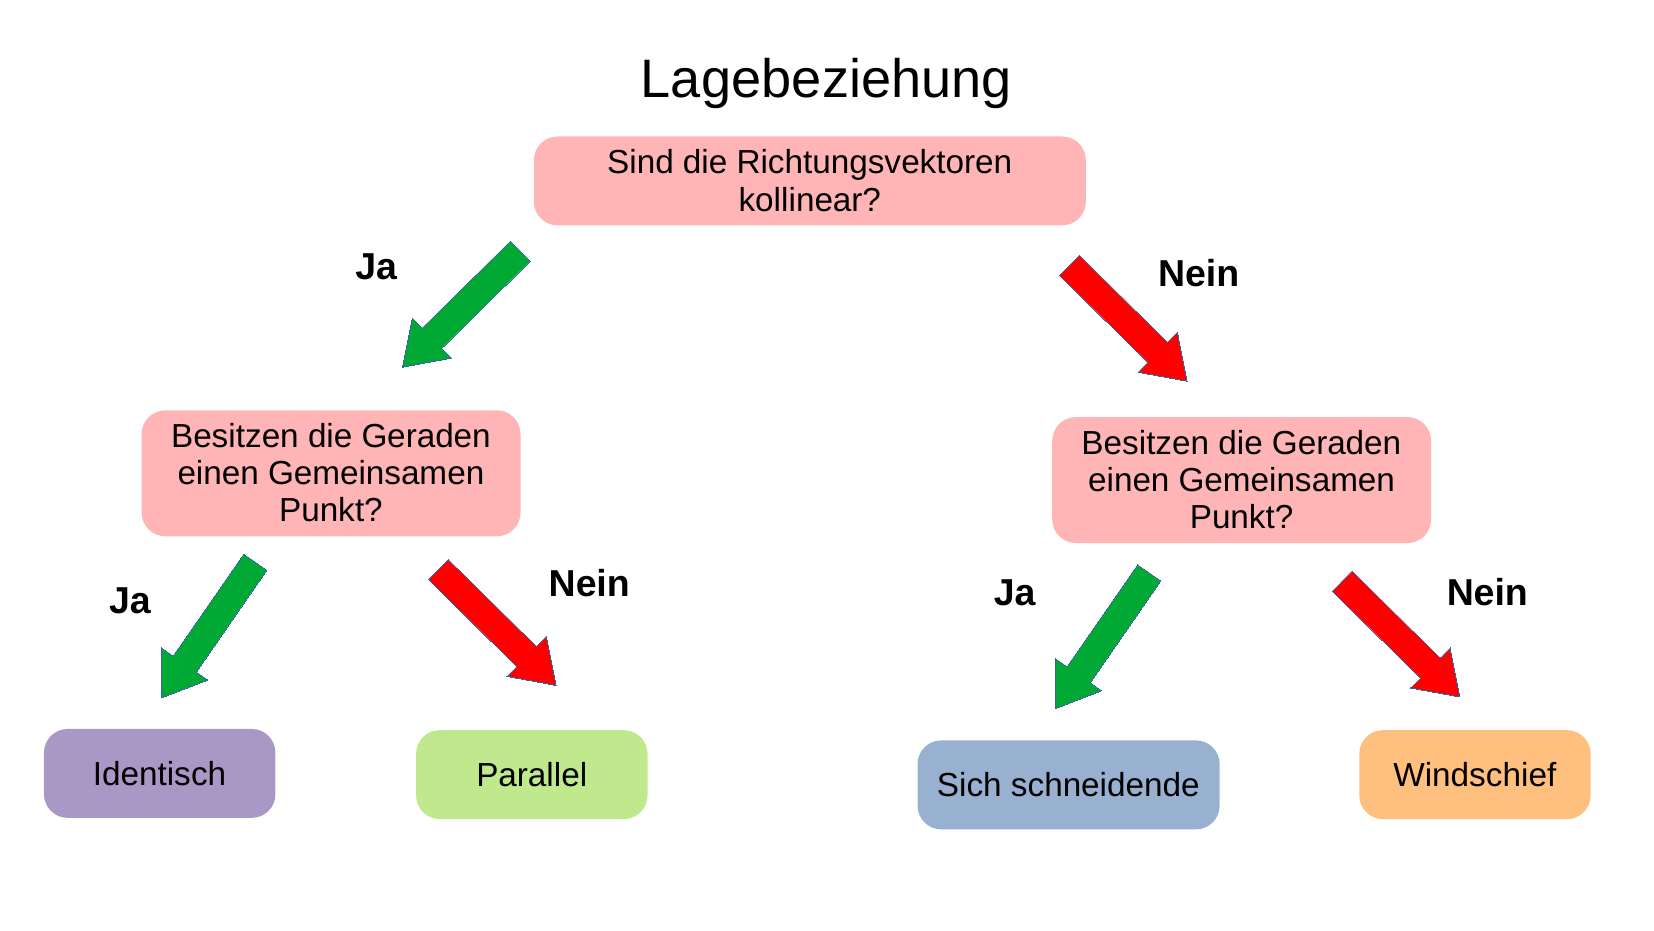

# Lagebeziehung
Sind die Richtungsvektoren kollinear?
Ja
Nein
Besitzen die Geraden einen Gemeinsamen Punkt?
Besitzen die Geraden einen Gemeinsamen Punkt?
Nein
Ja
Nein
Ja
Identisch
Parallel
Windschief
Sich schneidende